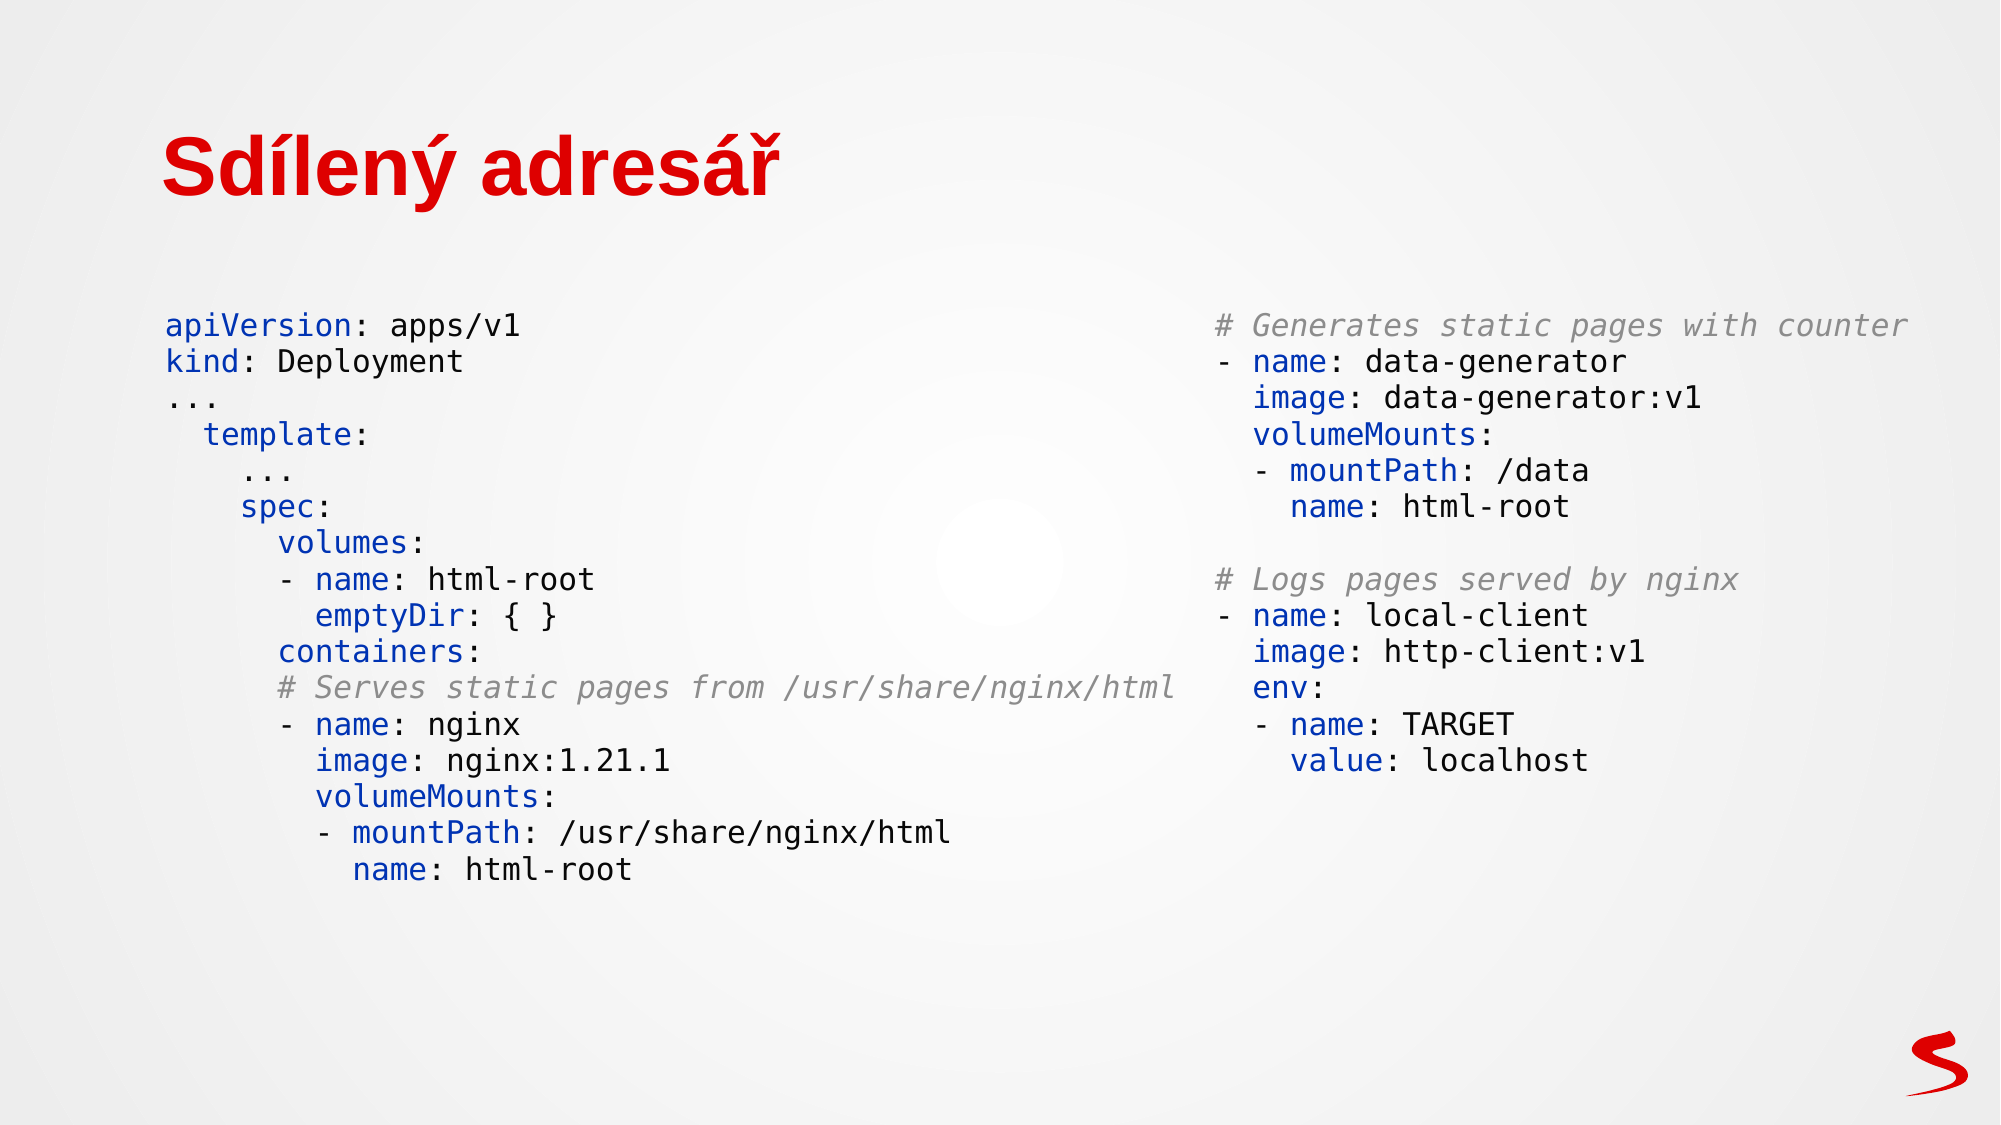

Sdílený adresář
apiVersion: apps/v1
kind: Deployment
...
 template:
 ...
 spec:
 volumes:
 - name: html-root
 emptyDir: { }
 containers:
 # Serves static pages from /usr/share/nginx/html
 - name: nginx
 image: nginx:1.21.1
 volumeMounts:
 - mountPath: /usr/share/nginx/html
 name: html-root
 # Generates static pages with counter
 - name: data-generator
 image: data-generator:v1
 volumeMounts:
 - mountPath: /data
 name: html-root
 # Logs pages served by nginx
 - name: local-client
 image: http-client:v1
 env:
 - name: TARGET
 value: localhost